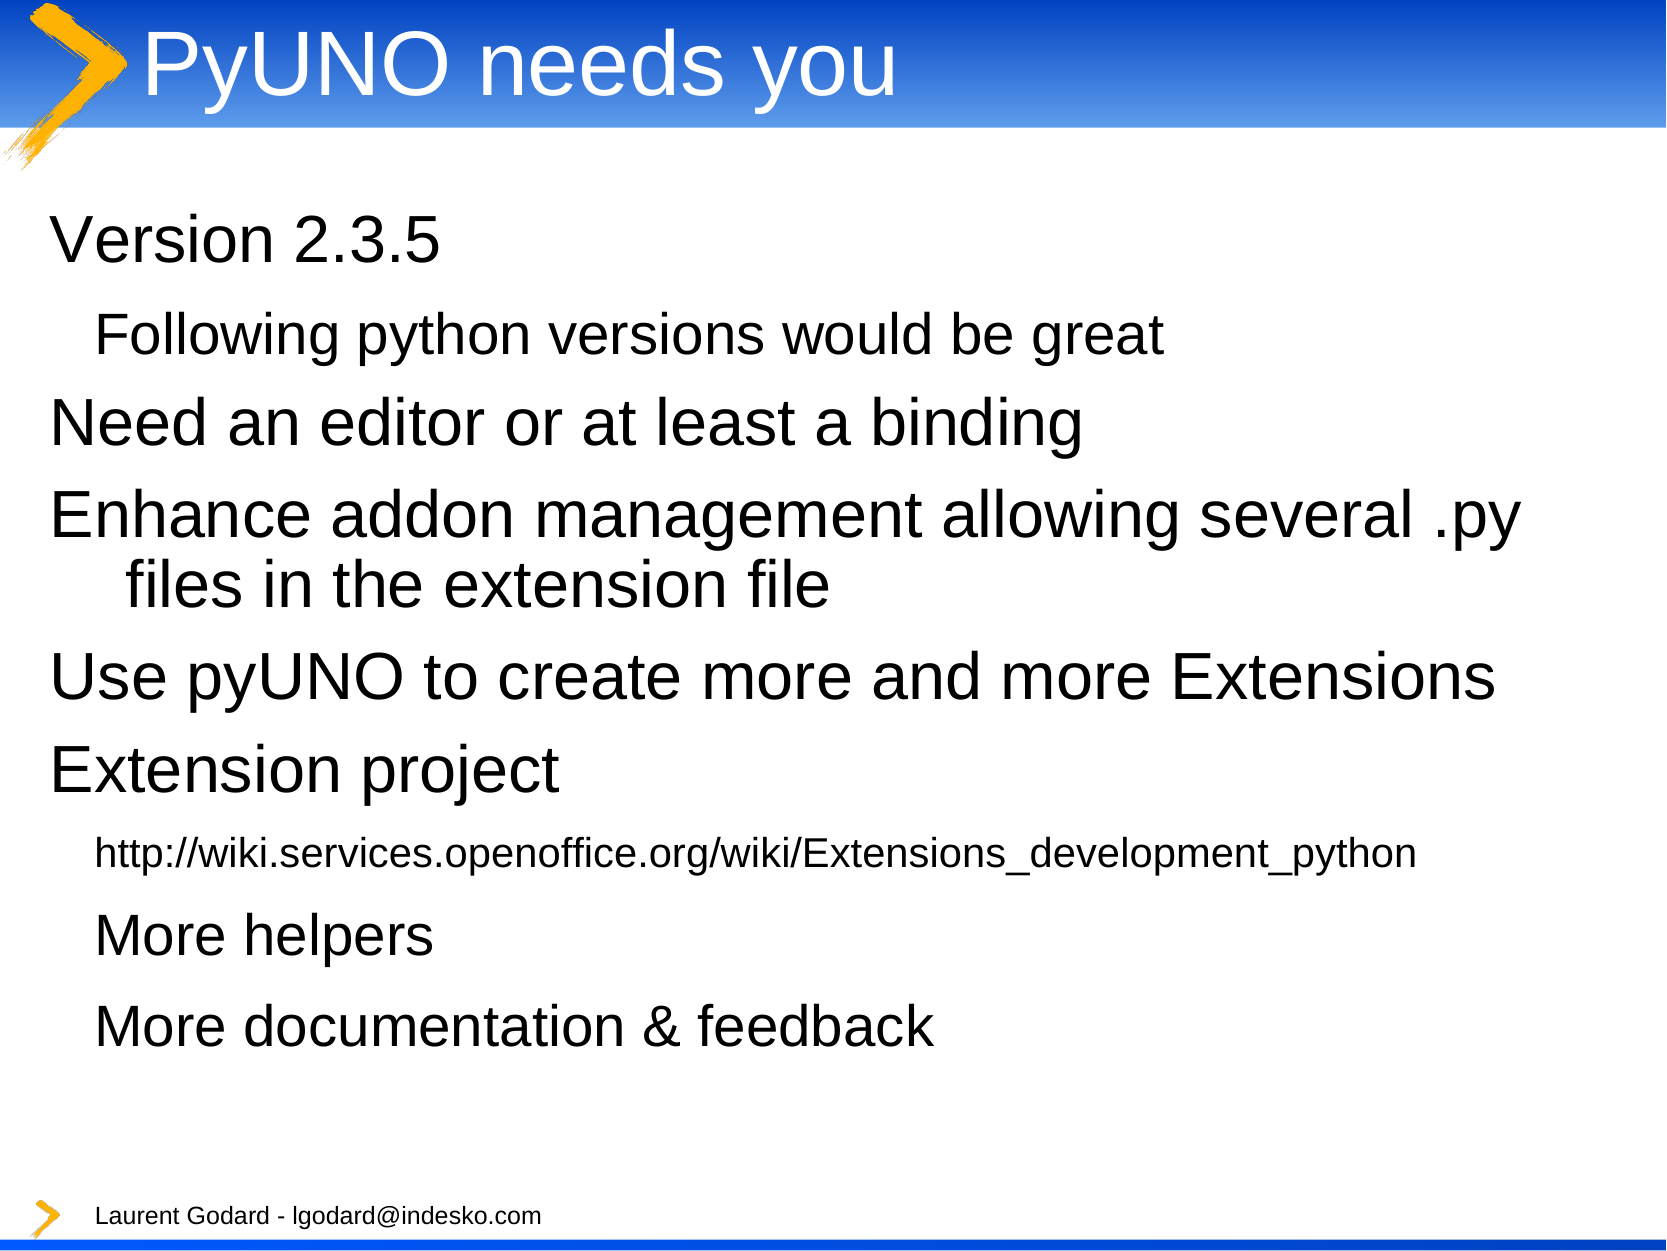

# PyUNO needs you
Version 2.3.5
Following python versions would be great
Need an editor or at least a binding
Enhance addon management allowing several .py files in the extension file
Use pyUNO to create more and more Extensions
Extension project
http://wiki.services.openoffice.org/wiki/Extensions_development_python
More helpers
More documentation & feedback